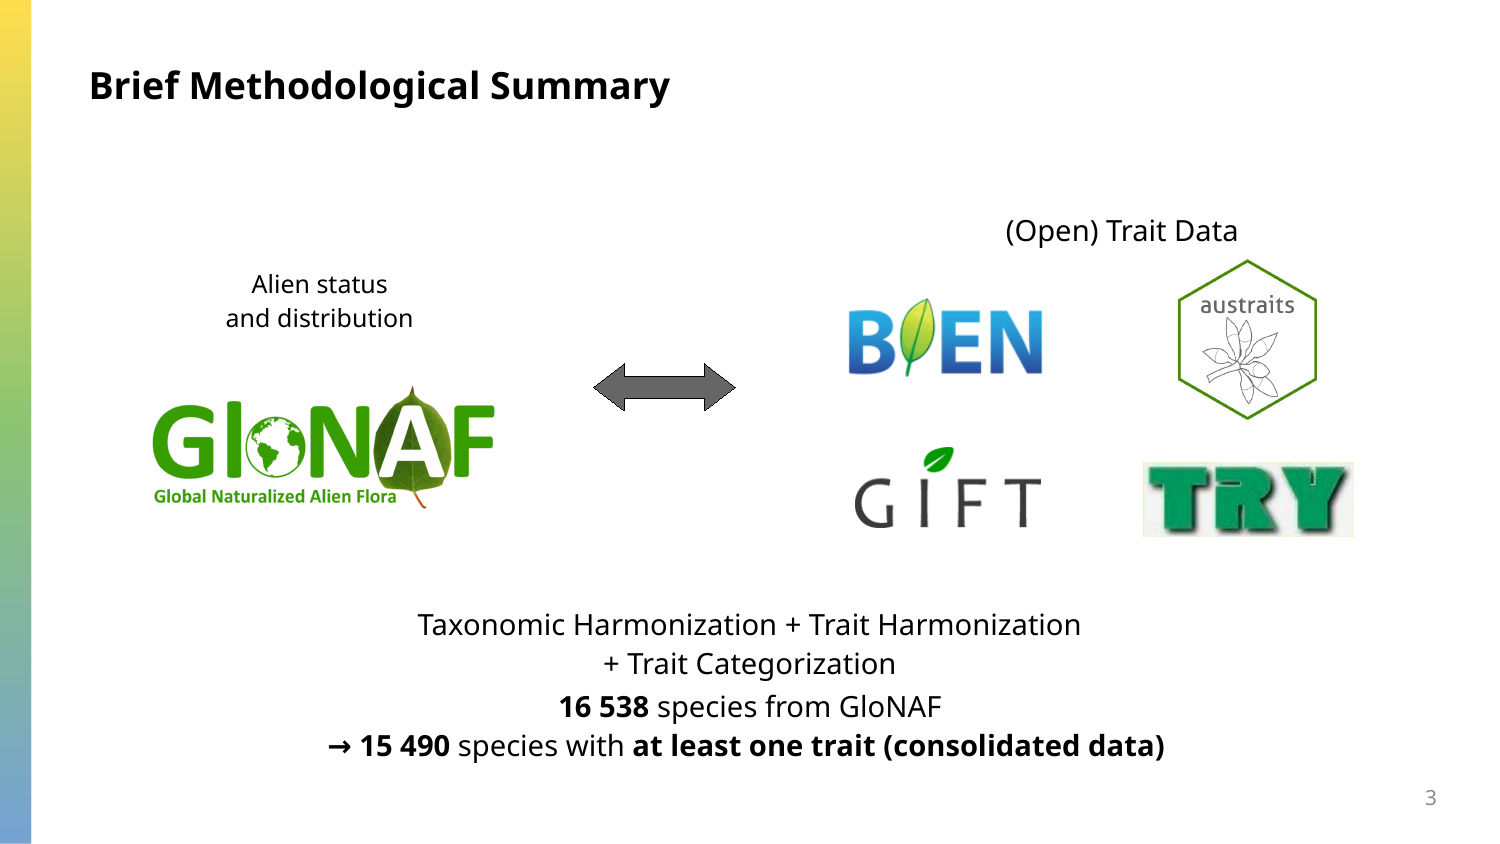

# Brief Methodological Summary
(Open) Trait Data
Alien status
and distribution
Taxonomic Harmonization + Trait Harmonization
+ Trait Categorization
16 538 species from GloNAF
→ 15 490 species with at least one trait (consolidated data)